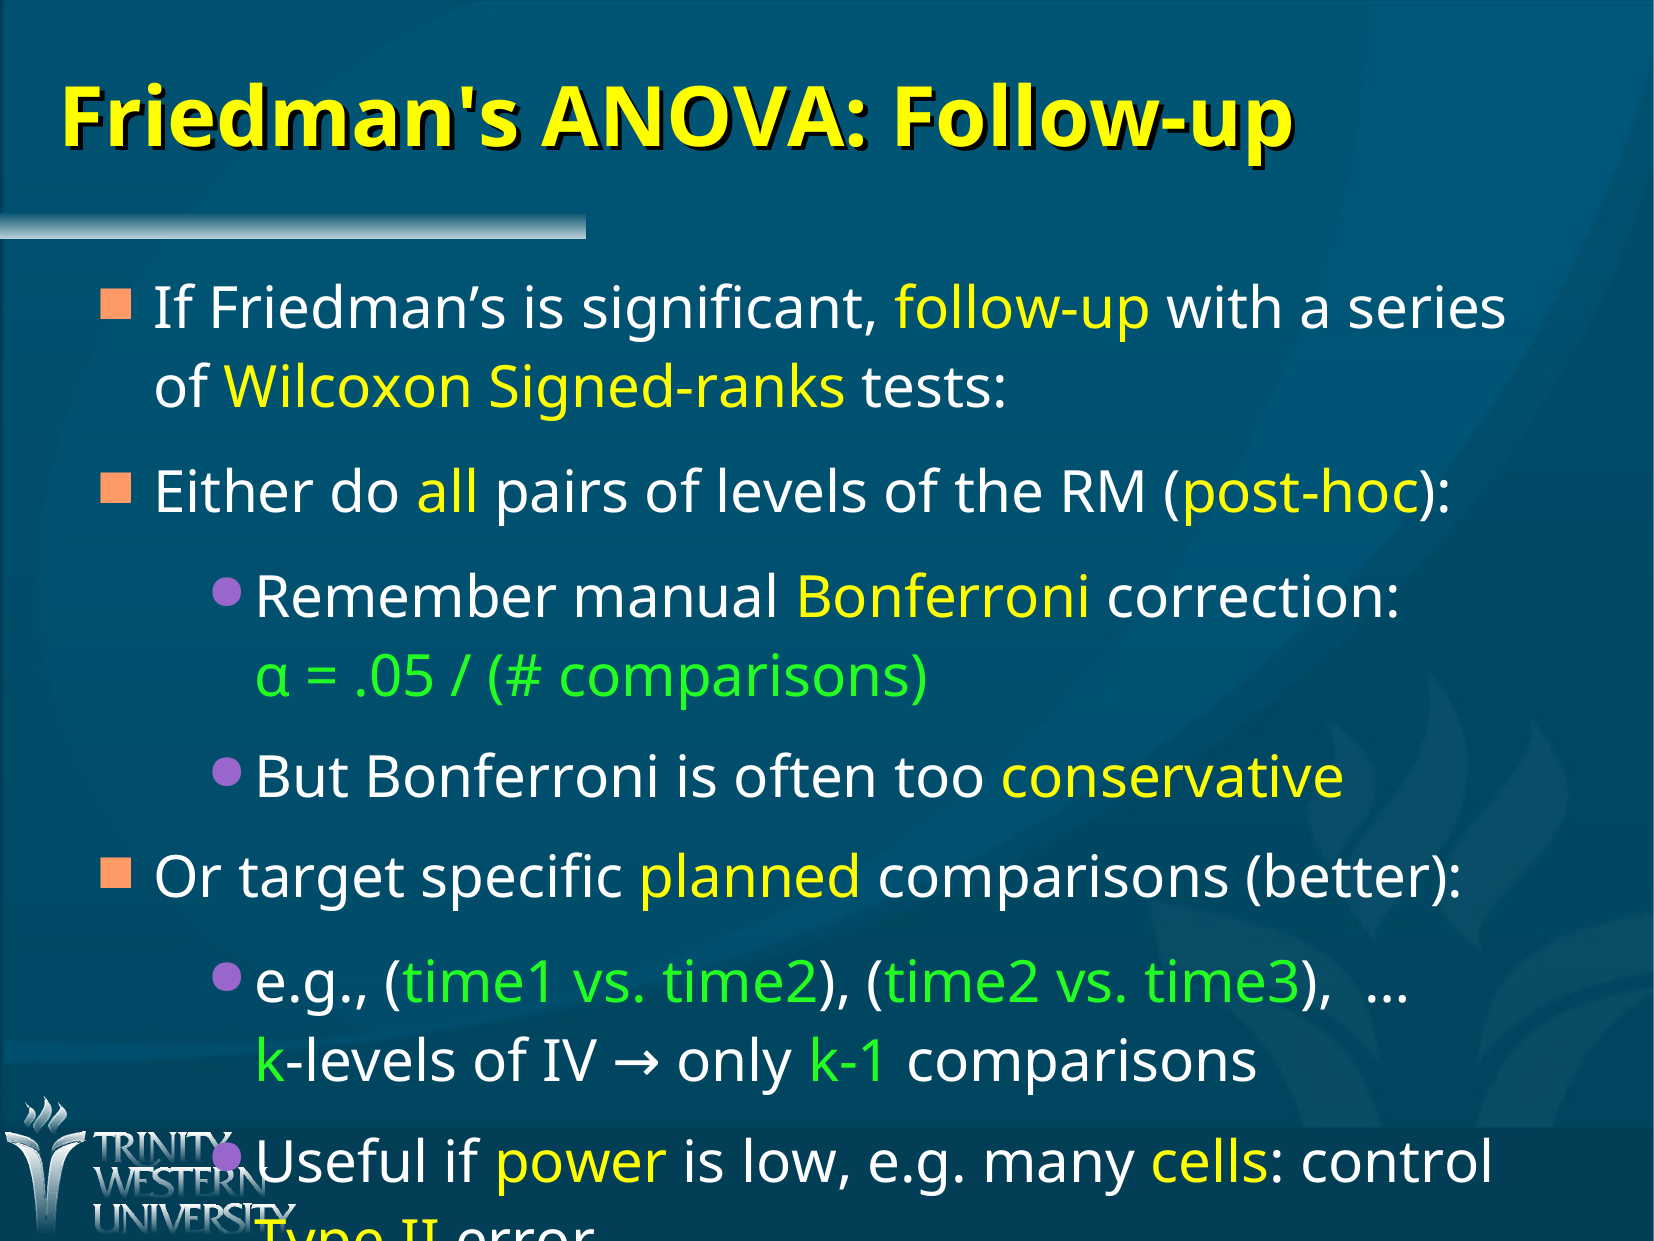

# Friedman's ANOVA: Follow-up
If Friedman’s is significant, follow-up with a series of Wilcoxon Signed-ranks tests:
Either do all pairs of levels of the RM (post-hoc):
Remember manual Bonferroni correction:
α = .05 / (# comparisons)
But Bonferroni is often too conservative
Or target specific planned comparisons (better):
e.g., (time1 vs. time2), (time2 vs. time3), …
k-levels of IV → only k-1 comparisons
Useful if power is low, e.g. many cells: control Type II error